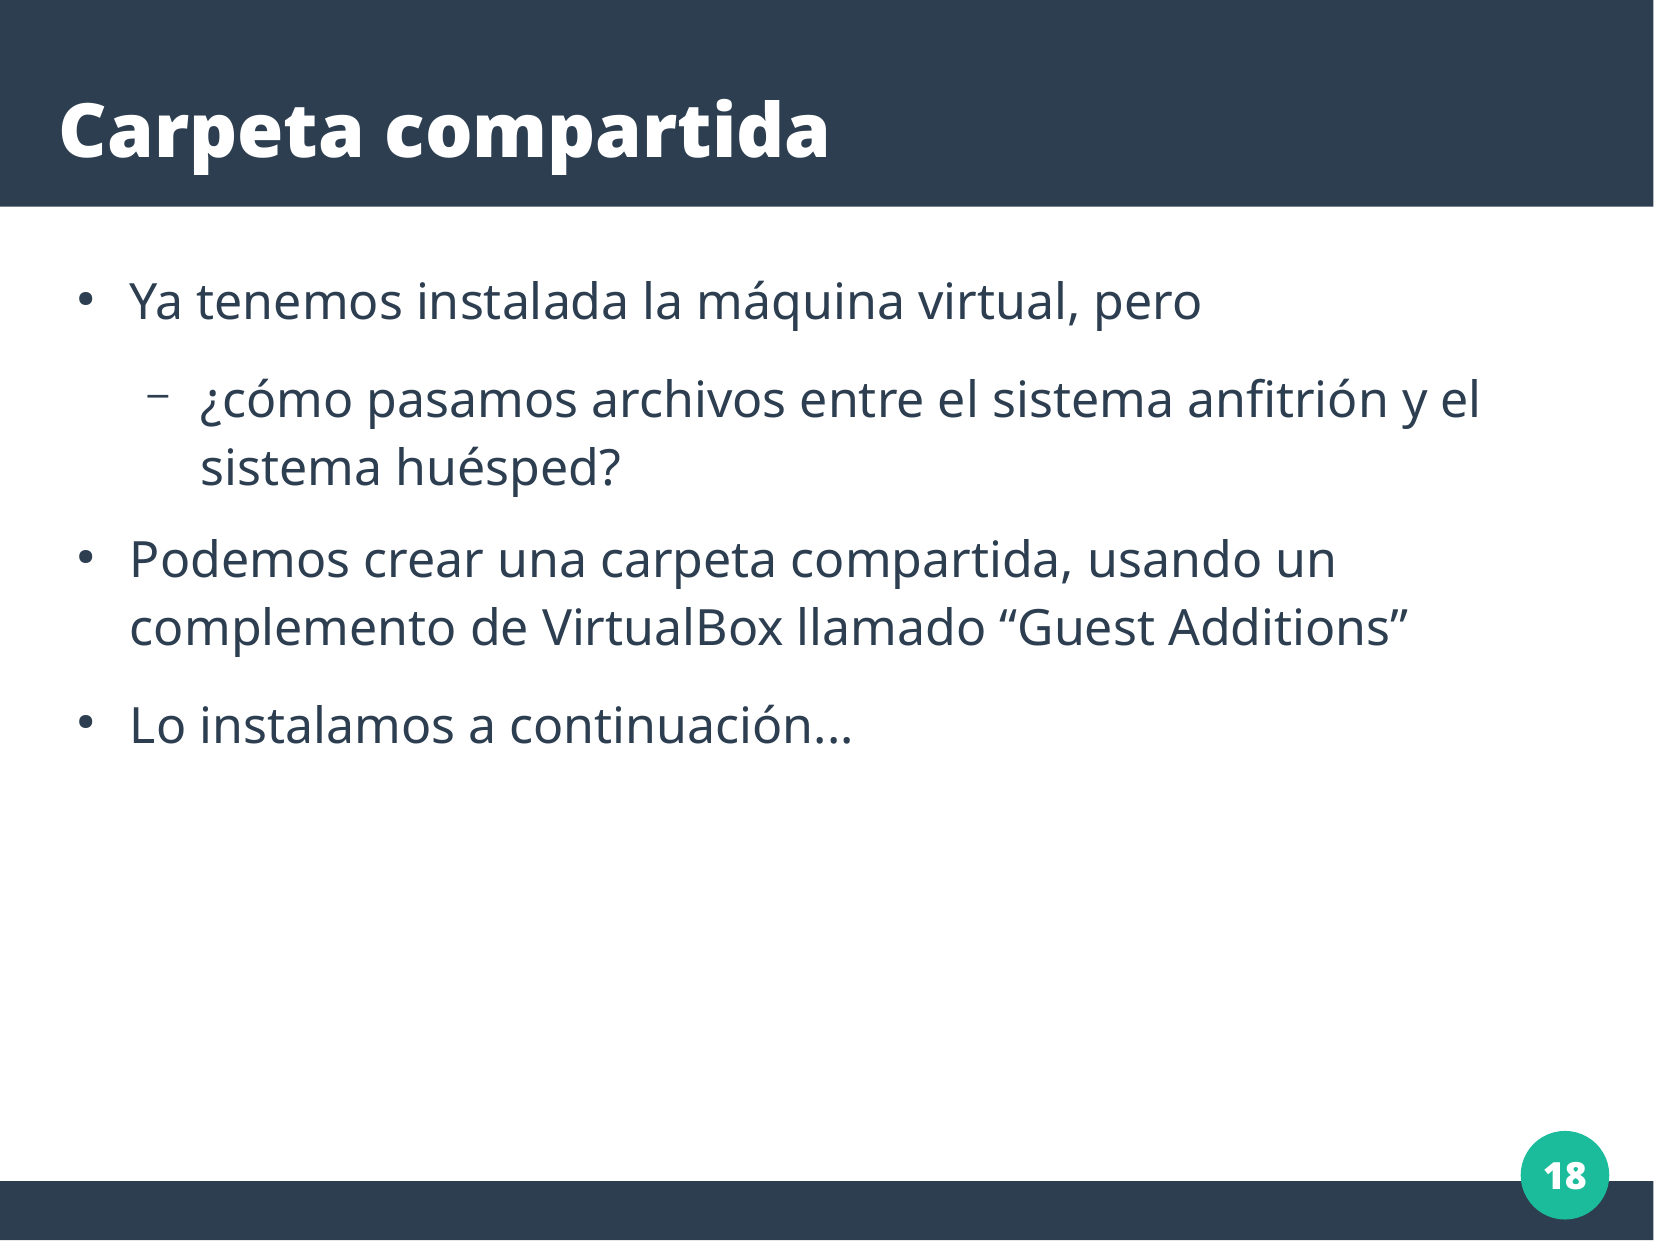

# Carpeta compartida
Ya tenemos instalada la máquina virtual, pero
¿cómo pasamos archivos entre el sistema anfitrión y el sistema huésped?
Podemos crear una carpeta compartida, usando un complemento de VirtualBox llamado “Guest Additions”
Lo instalamos a continuación...
18